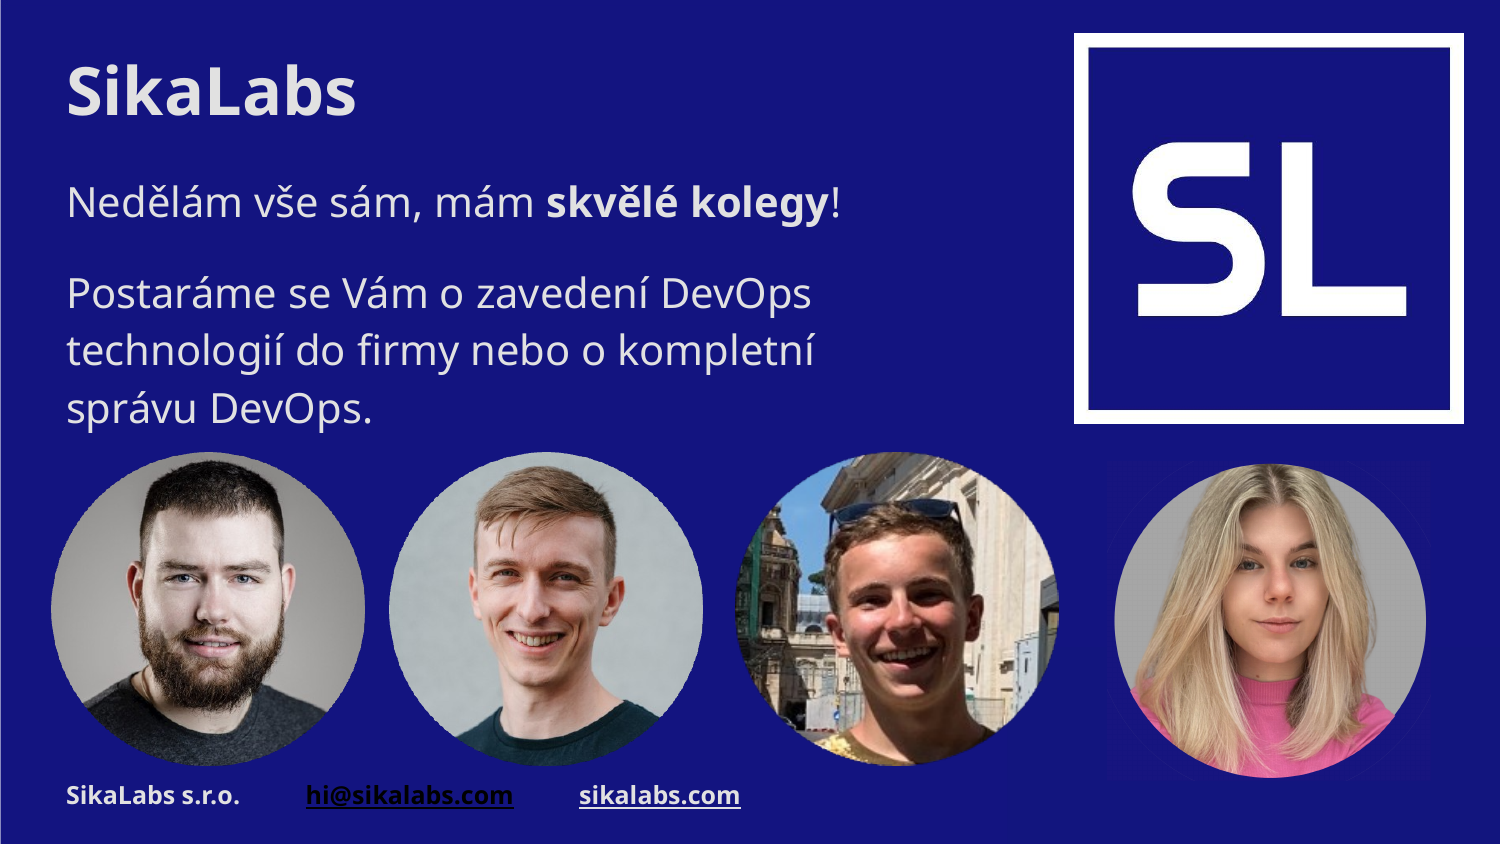

# SikaLabs
Nedělám vše sám, mám skvělé kolegy!
Postaráme se Vám o zavedení DevOps technologií do firmy nebo o kompletní správu DevOps.